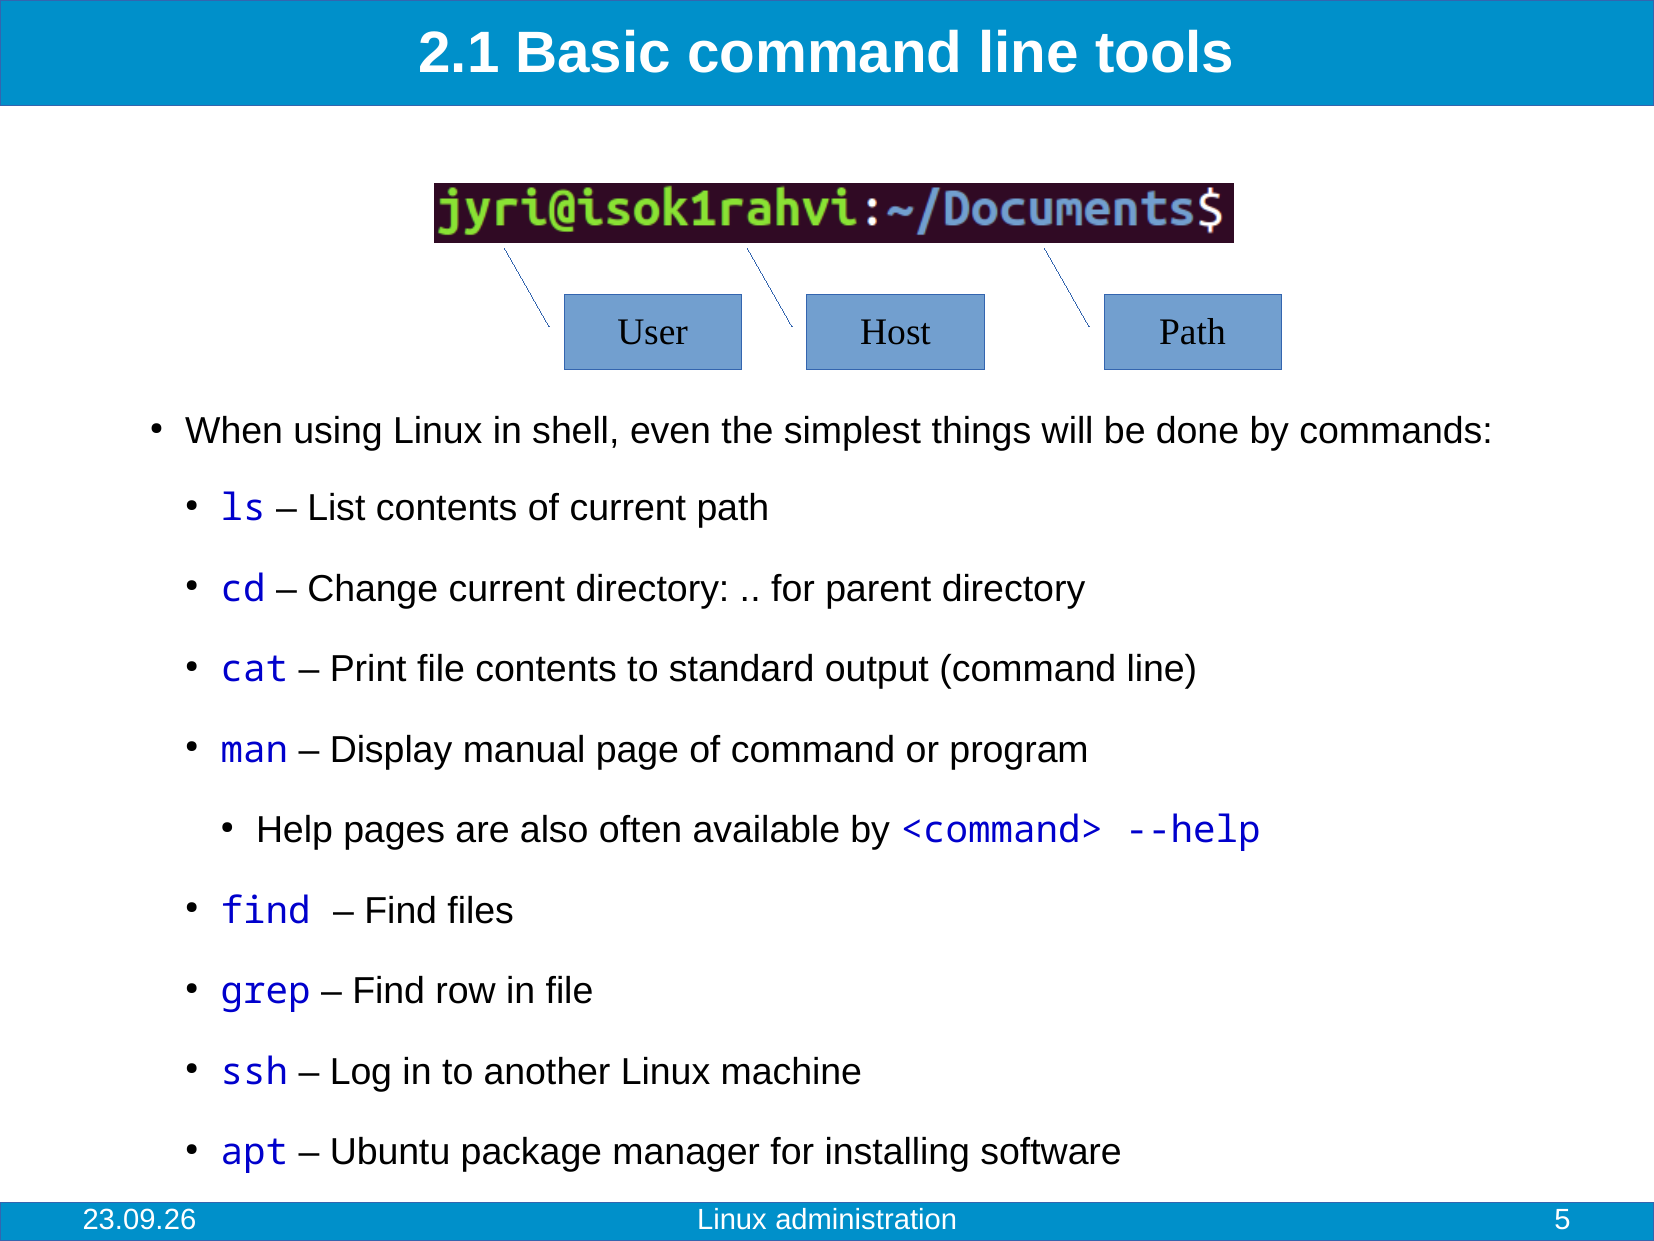

# 2.1 Basic command line tools
User
Host
Path
When using Linux in shell, even the simplest things will be done by commands:
ls – List contents of current path
cd – Change current directory: .. for parent directory
cat – Print file contents to standard output (command line)
man – Display manual page of command or program
Help pages are also often available by <command> --help
find – Find files
grep – Find row in file
ssh – Log in to another Linux machine
apt – Ubuntu package manager for installing software
Linux administration
5